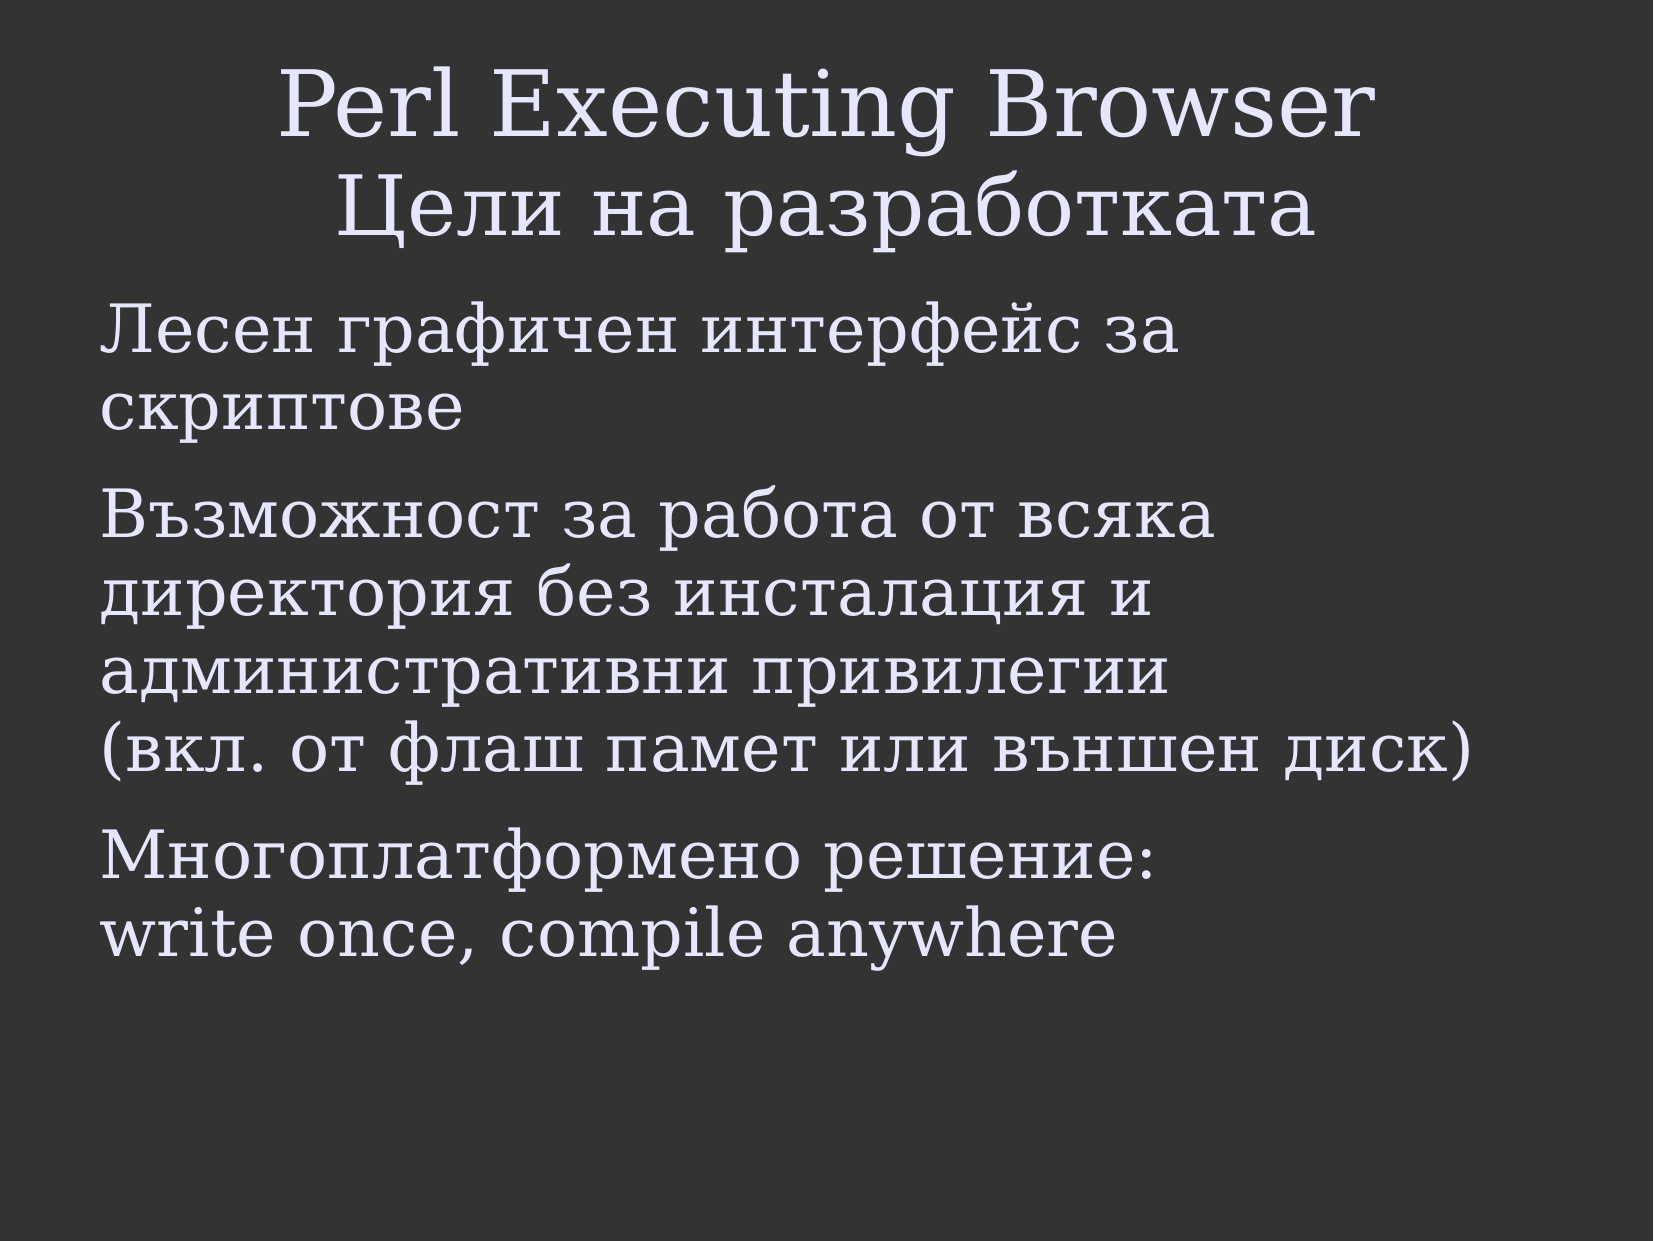

# Perl Executing Browser Цели на разработката
Лесен графичен интерфейс за
скриптове
Възможност за работа от всяка
директория без инсталация и
административни привилегии
(вкл. от флаш памет или външен диск)
Многоплатформено решение:
write once, compile anywhere